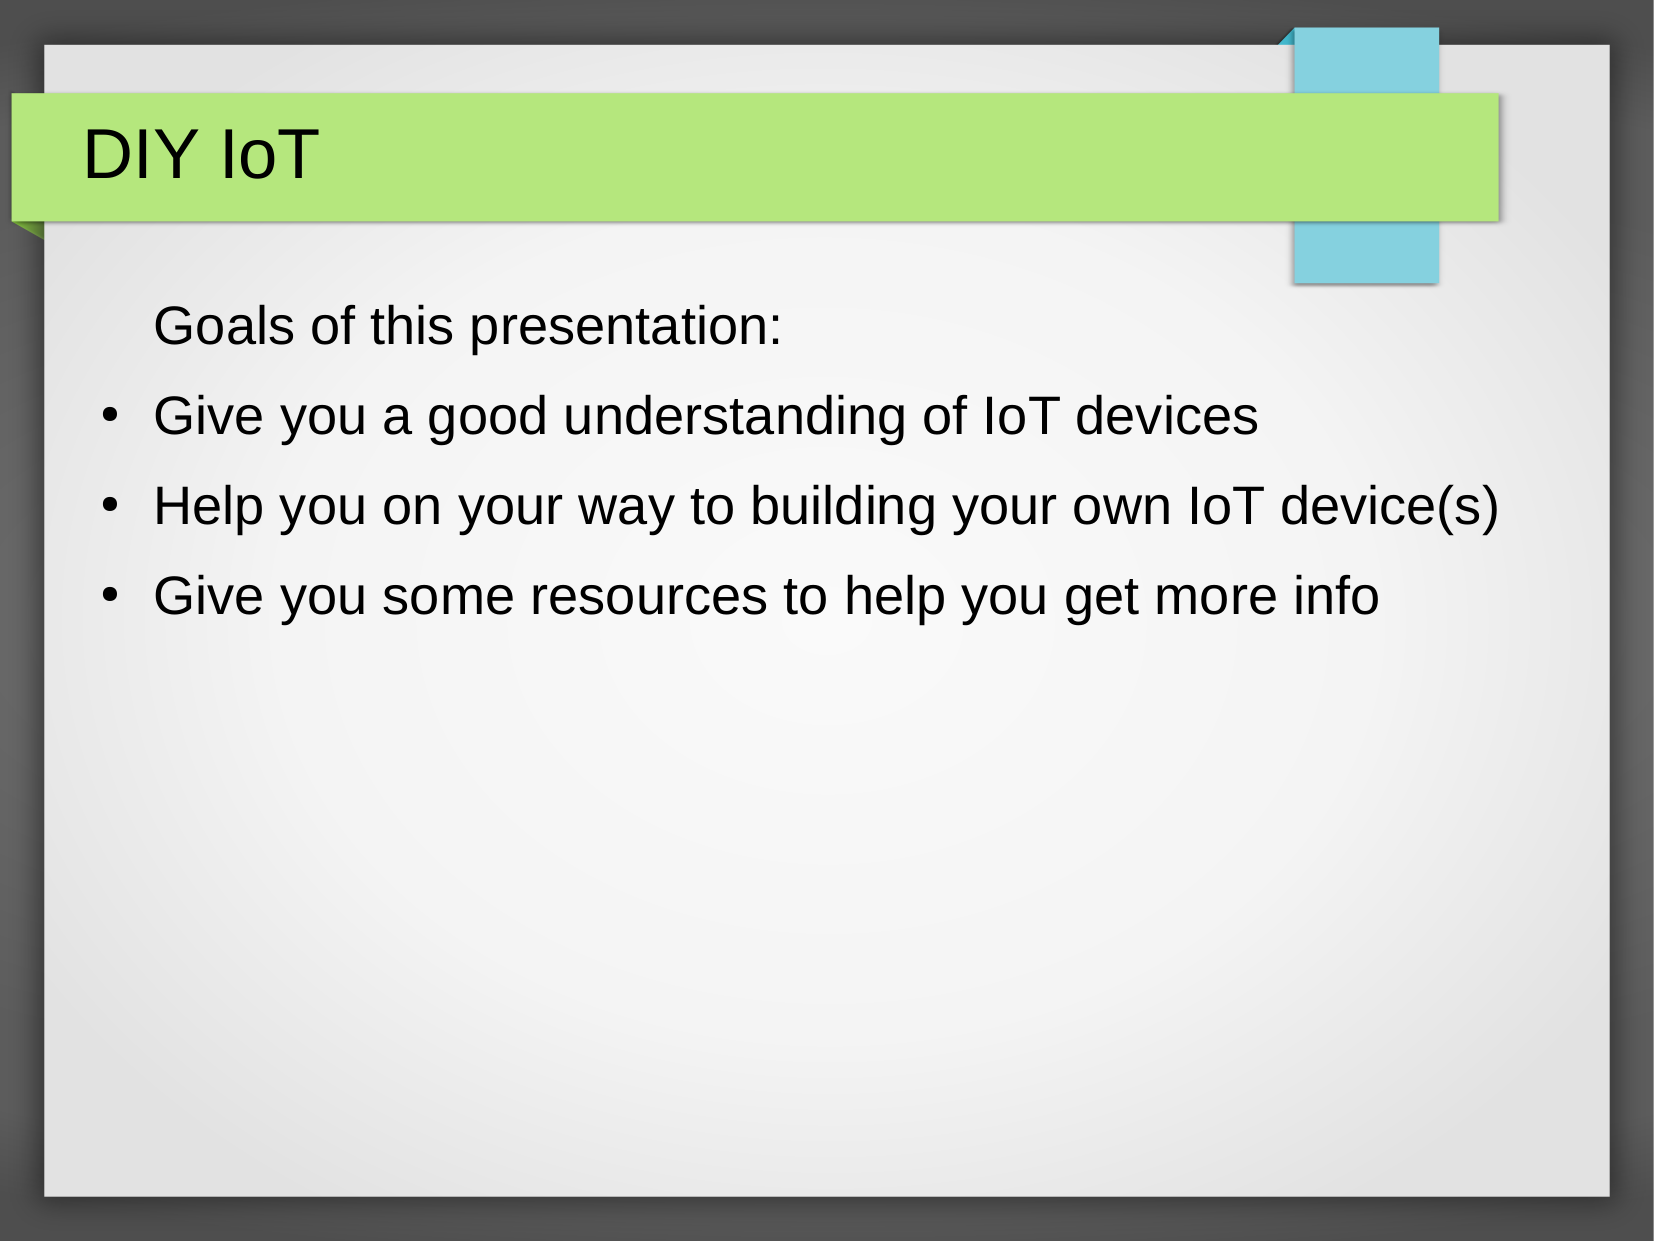

# DIY IoT
Goals of this presentation:
Give you a good understanding of IoT devices
Help you on your way to building your own IoT device(s)
Give you some resources to help you get more info